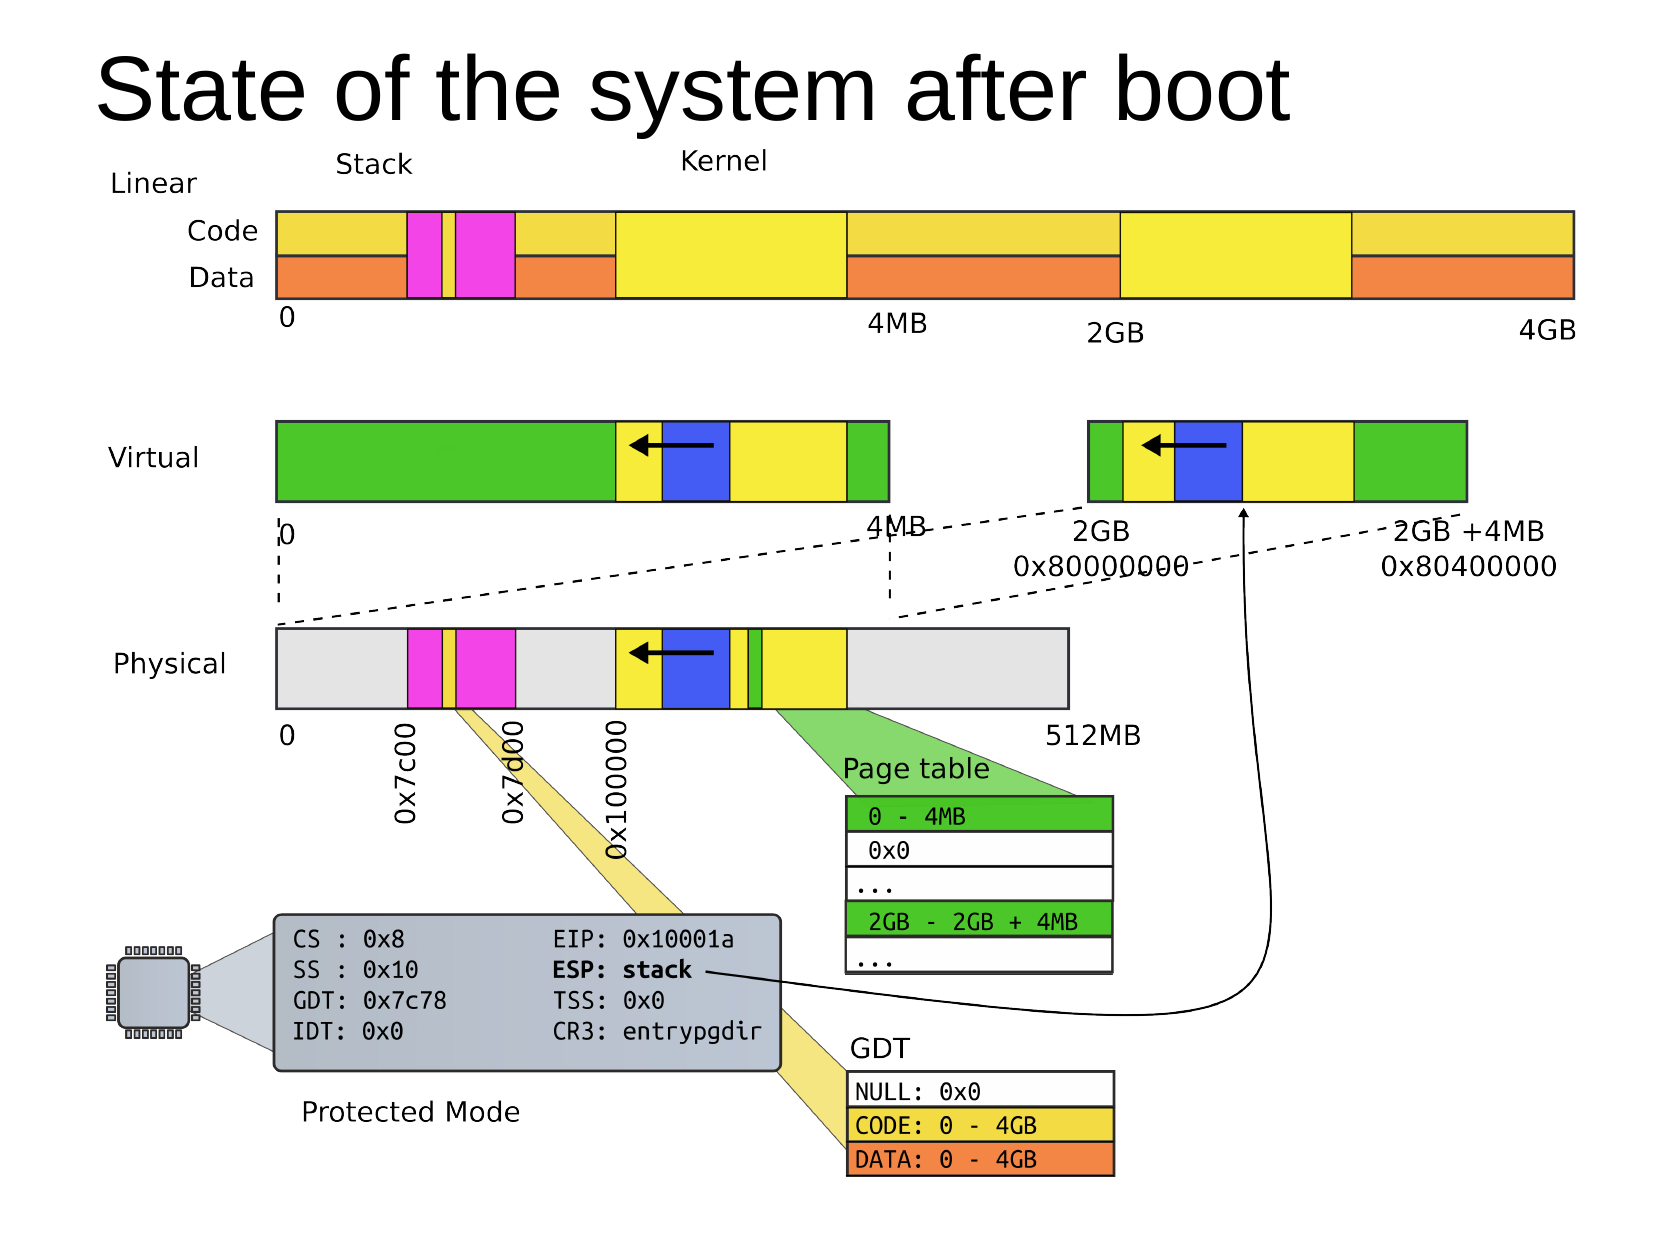

# State of the system after boot